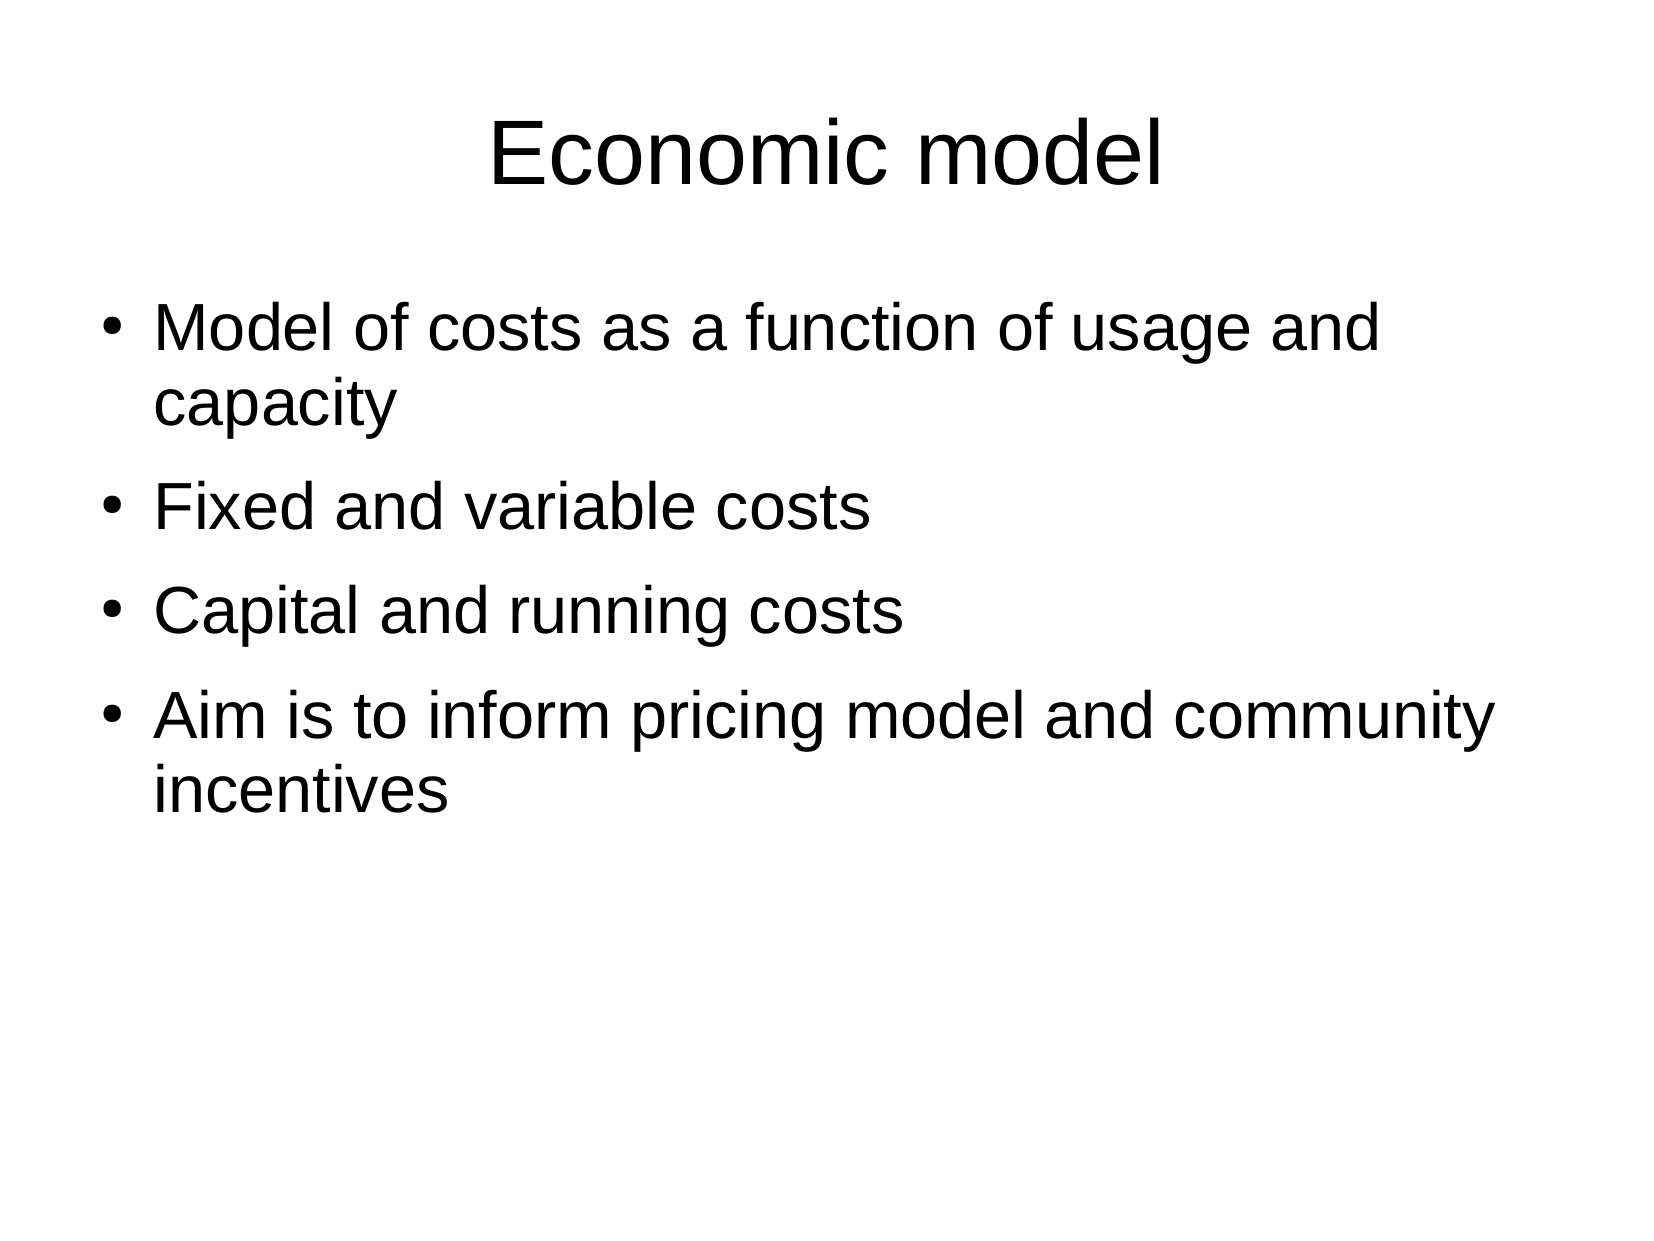

# Economic model
Model of costs as a function of usage and capacity
Fixed and variable costs
Capital and running costs
Aim is to inform pricing model and community incentives